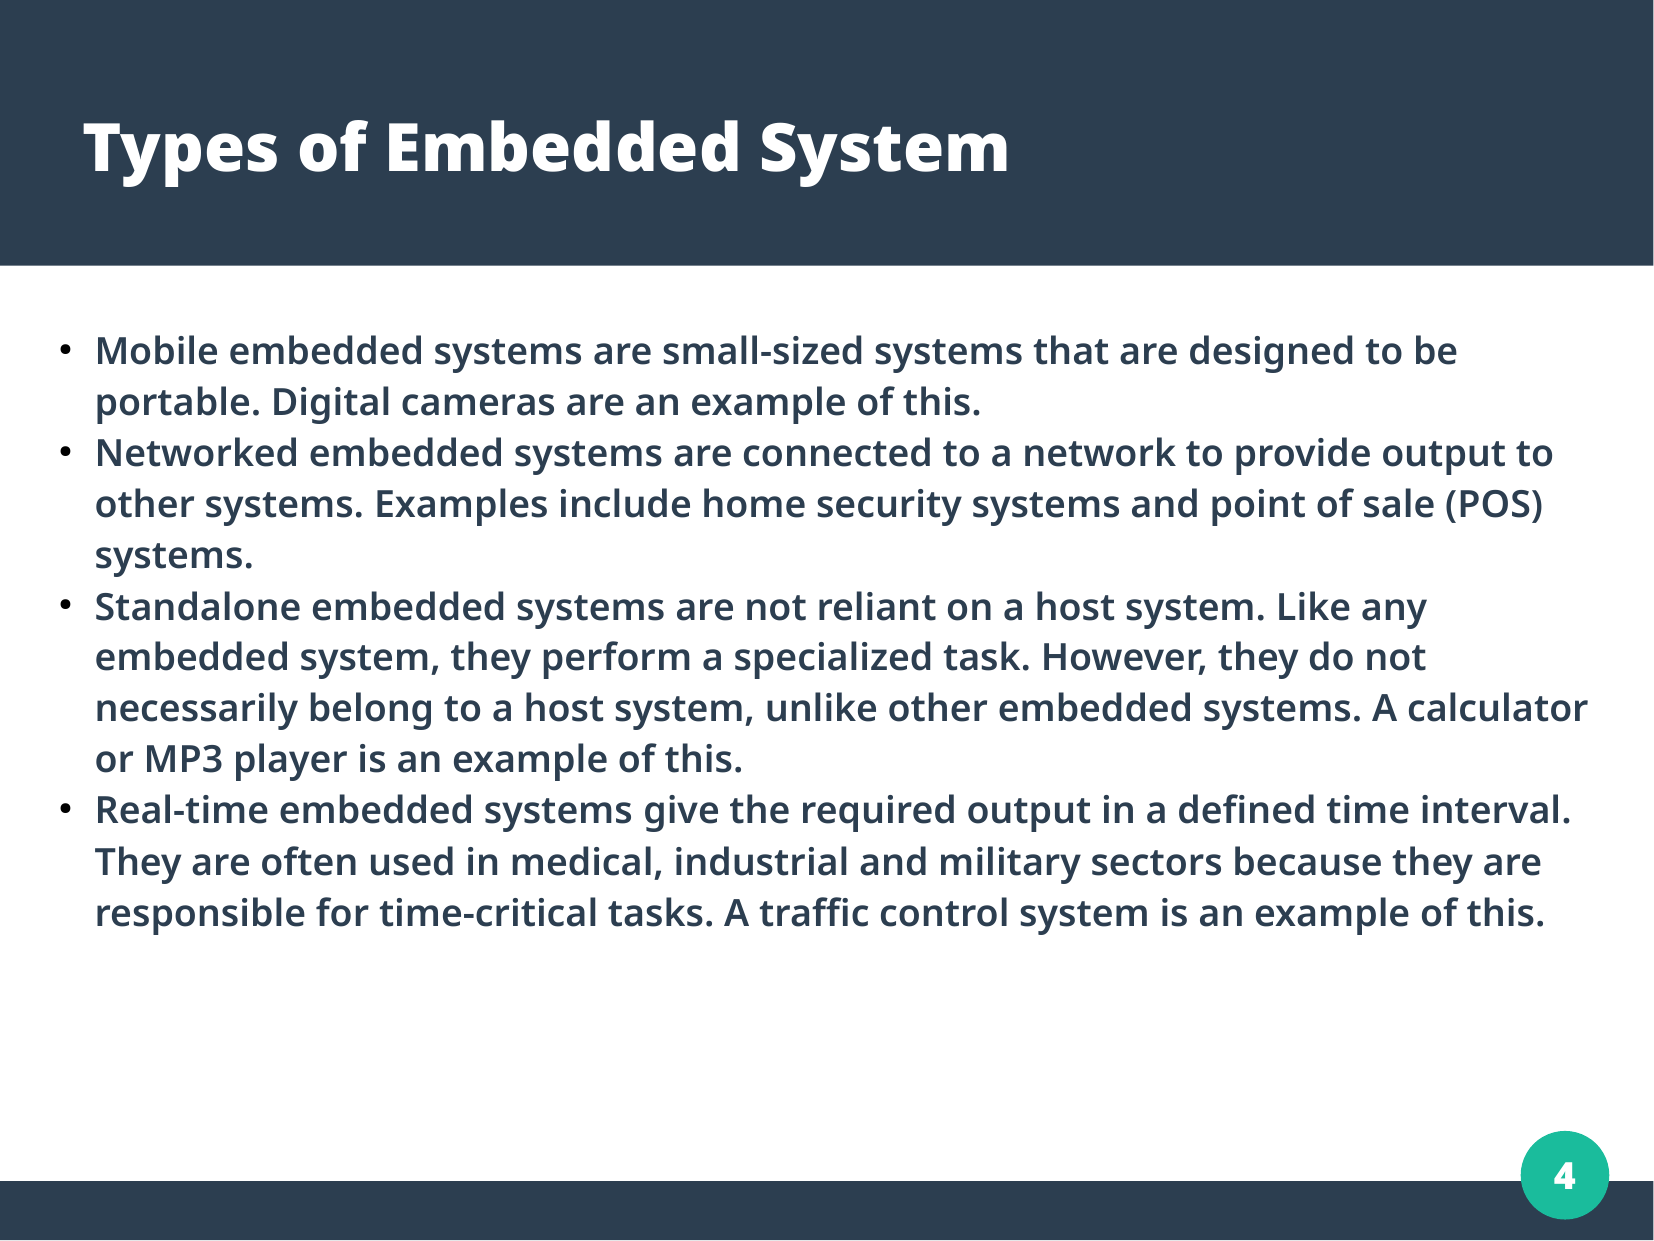

# Types of Embedded System
Mobile embedded systems are small-sized systems that are designed to be portable. Digital cameras are an example of this.
Networked embedded systems are connected to a network to provide output to other systems. Examples include home security systems and point of sale (POS) systems.
Standalone embedded systems are not reliant on a host system. Like any embedded system, they perform a specialized task. However, they do not necessarily belong to a host system, unlike other embedded systems. A calculator or MP3 player is an example of this.
Real-time embedded systems give the required output in a defined time interval. They are often used in medical, industrial and military sectors because they are responsible for time-critical tasks. A traffic control system is an example of this.
4